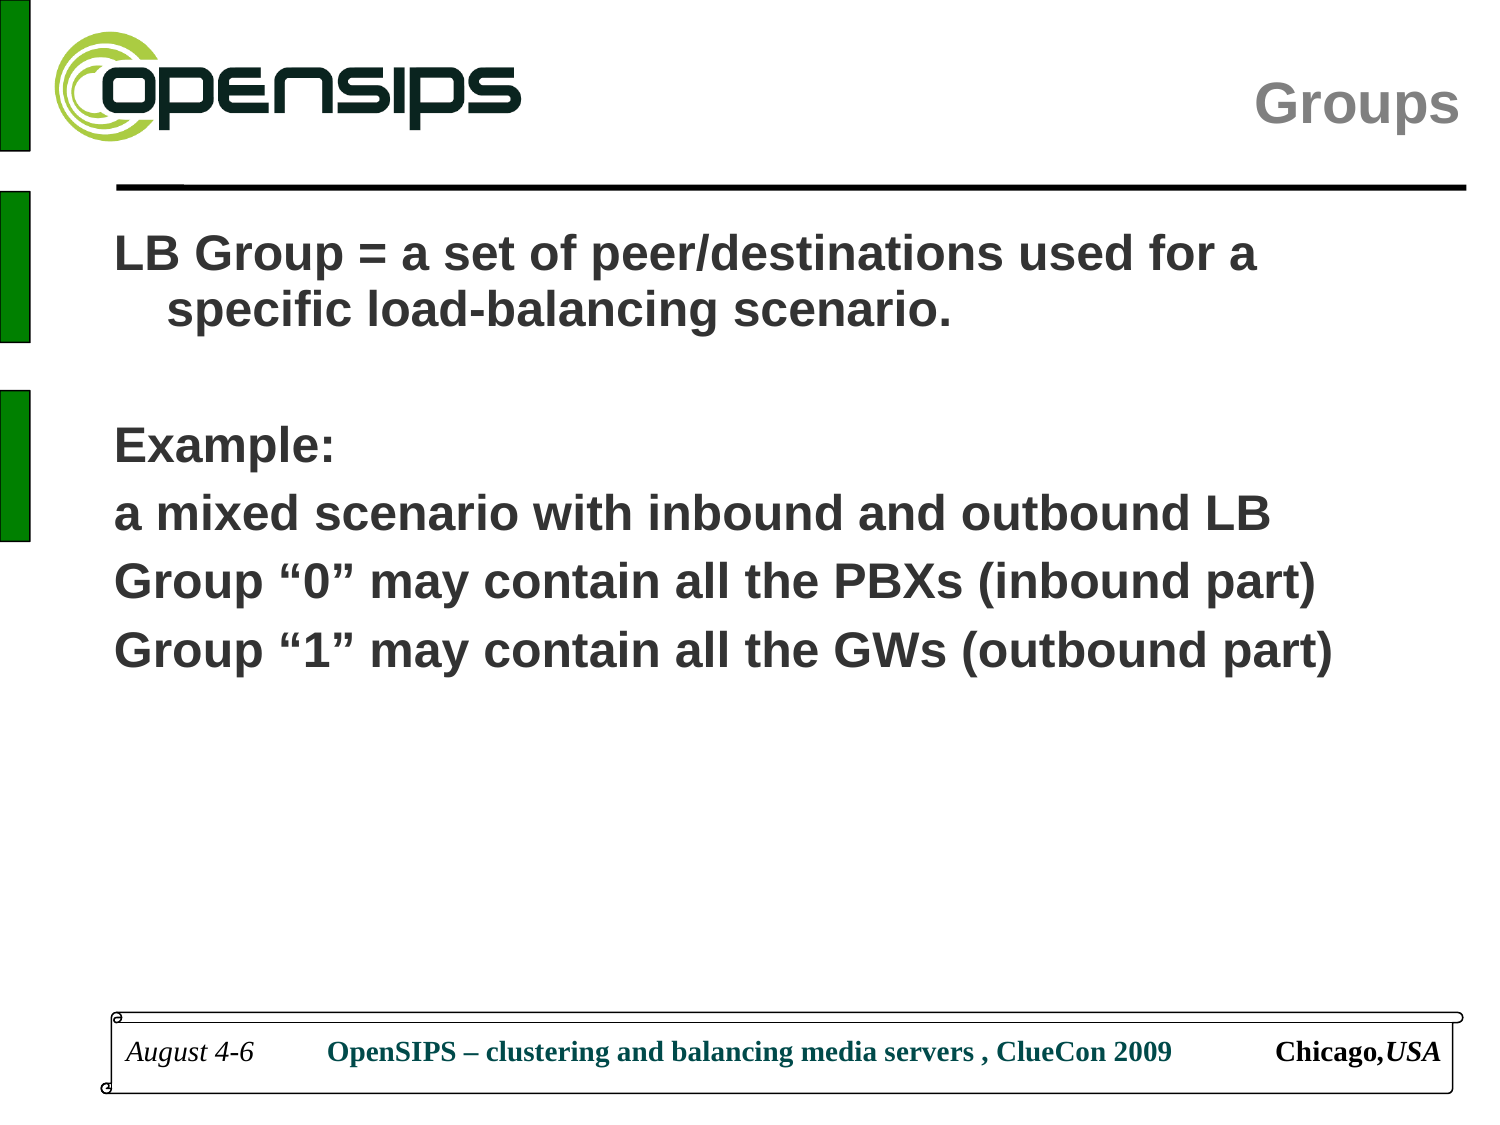

# Groups
LB Group = a set of peer/destinations used for a specific load-balancing scenario.
Example:
a mixed scenario with inbound and outbound LB
Group “0” may contain all the PBXs (inbound part)
Group “1” may contain all the GWs (outbound part)